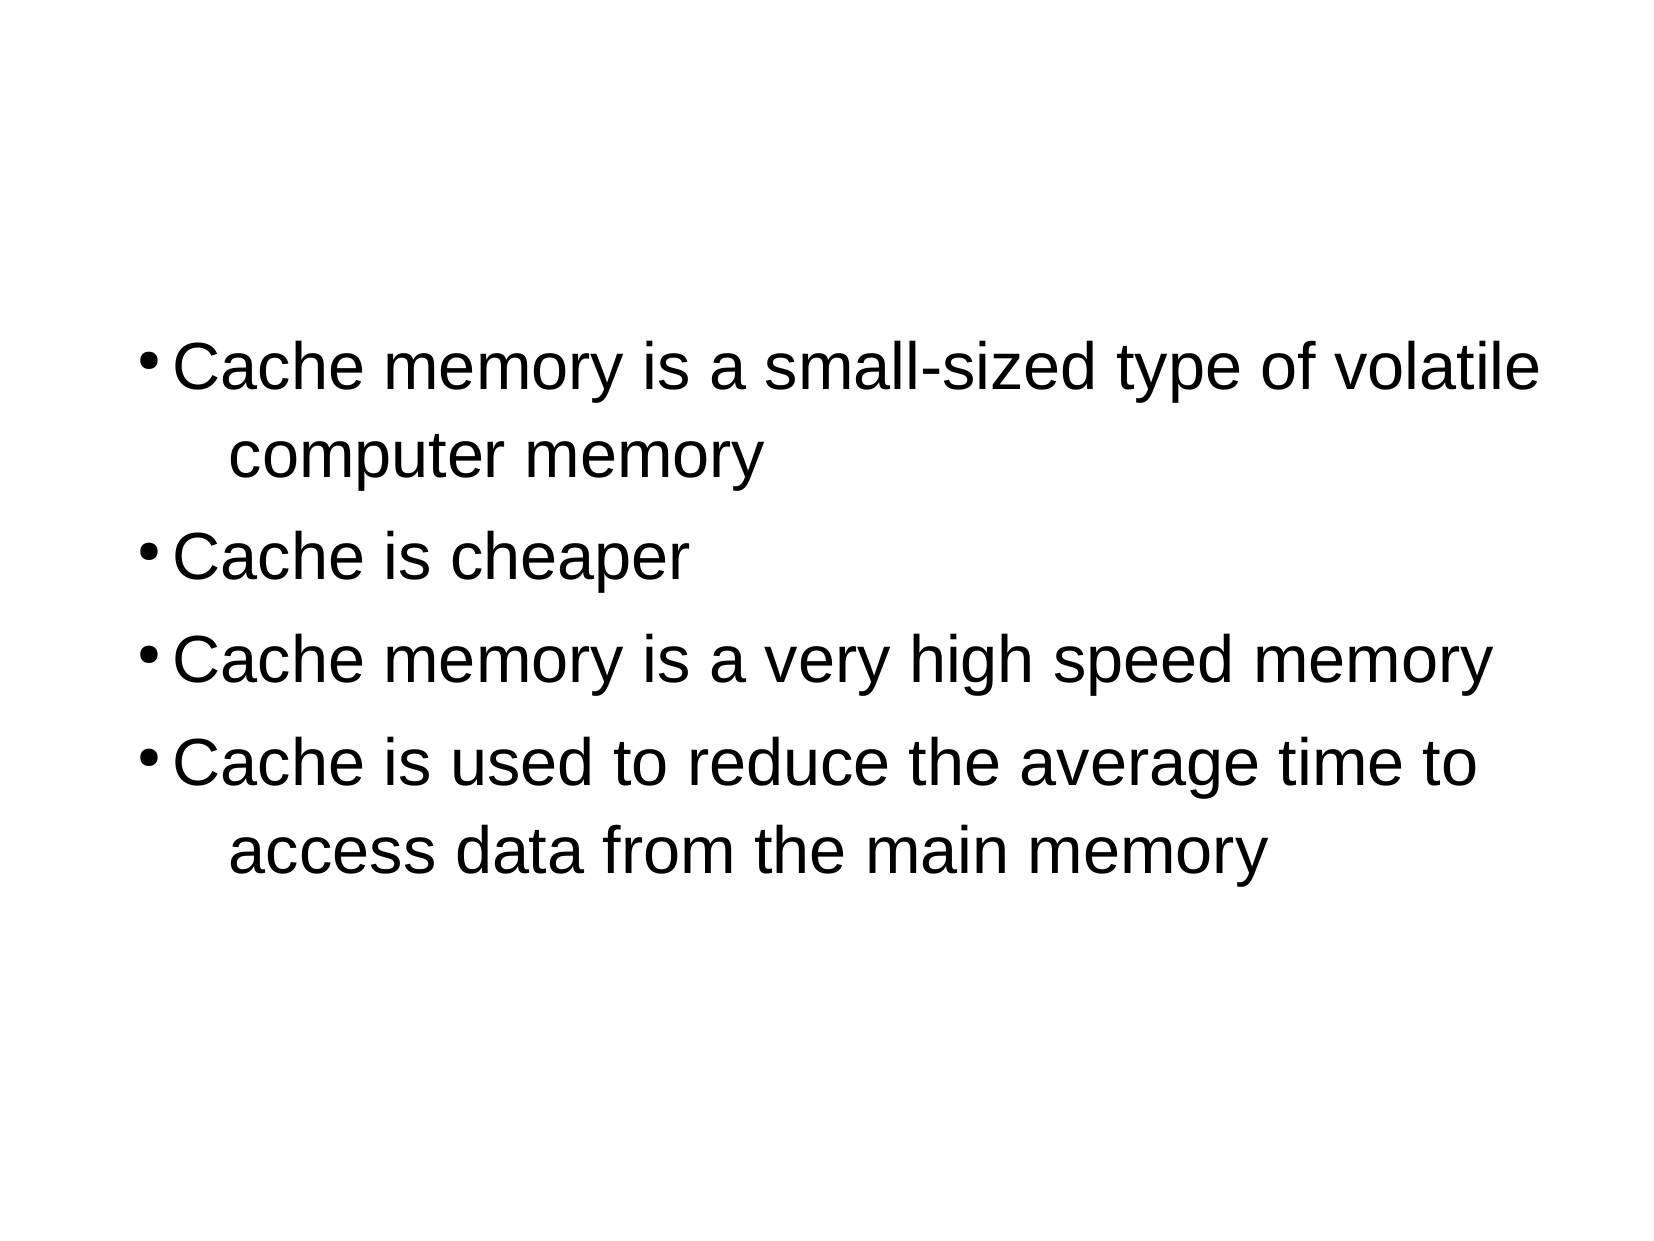

Cache memory is a small-sized type of volatile computer memory
Cache is cheaper
Cache memory is a very high speed memory
Cache is used to reduce the average time to access data from the main memory